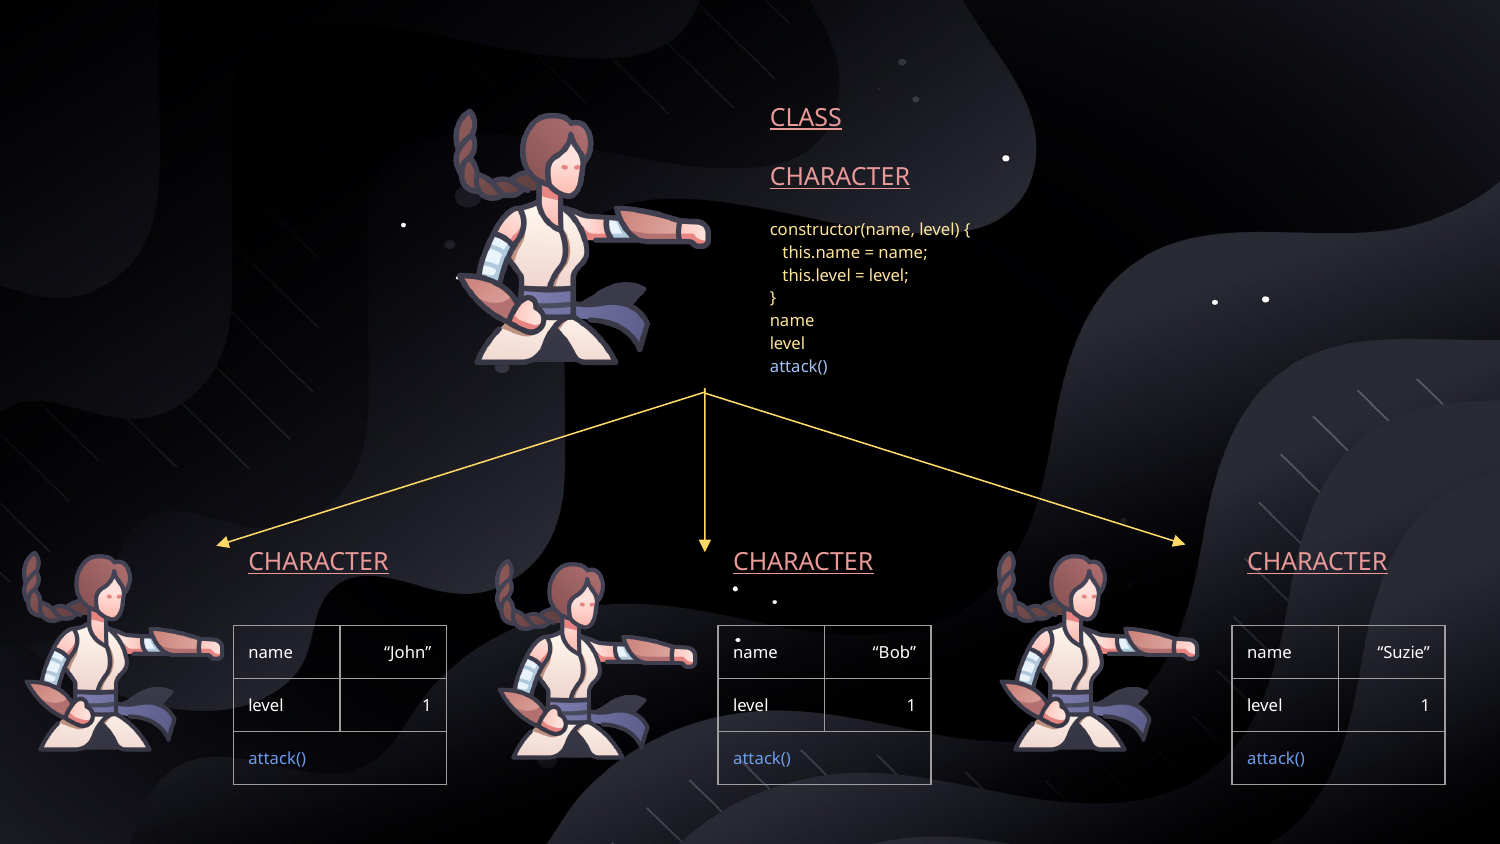

CLASS
CHARACTER
constructor(name, level) {
 this.name = name;
 this.level = level;
}
name
level
attack()
CHARACTER
CHARACTER
CHARACTER
| name | “John” |
| --- | --- |
| level | 1 |
| attack() | |
| name | “Bob” |
| --- | --- |
| level | 1 |
| attack() | |
| name | “Suzie” |
| --- | --- |
| level | 1 |
| attack() | |